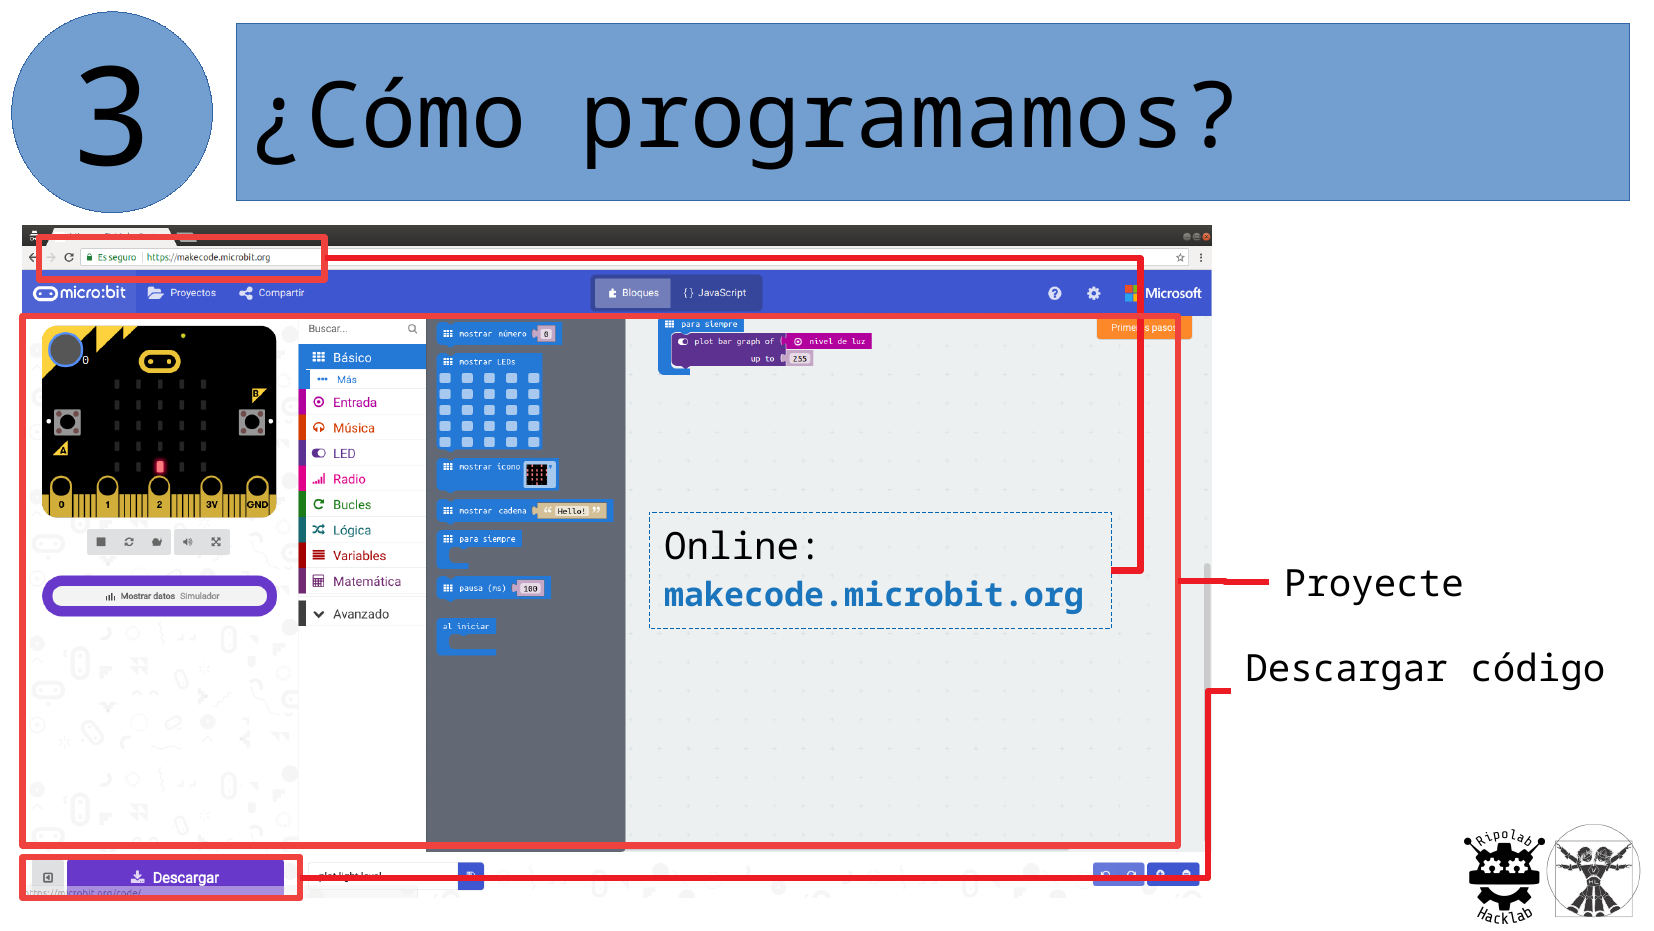

3
¿Cómo programamos?
Online: makecode.microbit.org
Proyecte
Descargar código